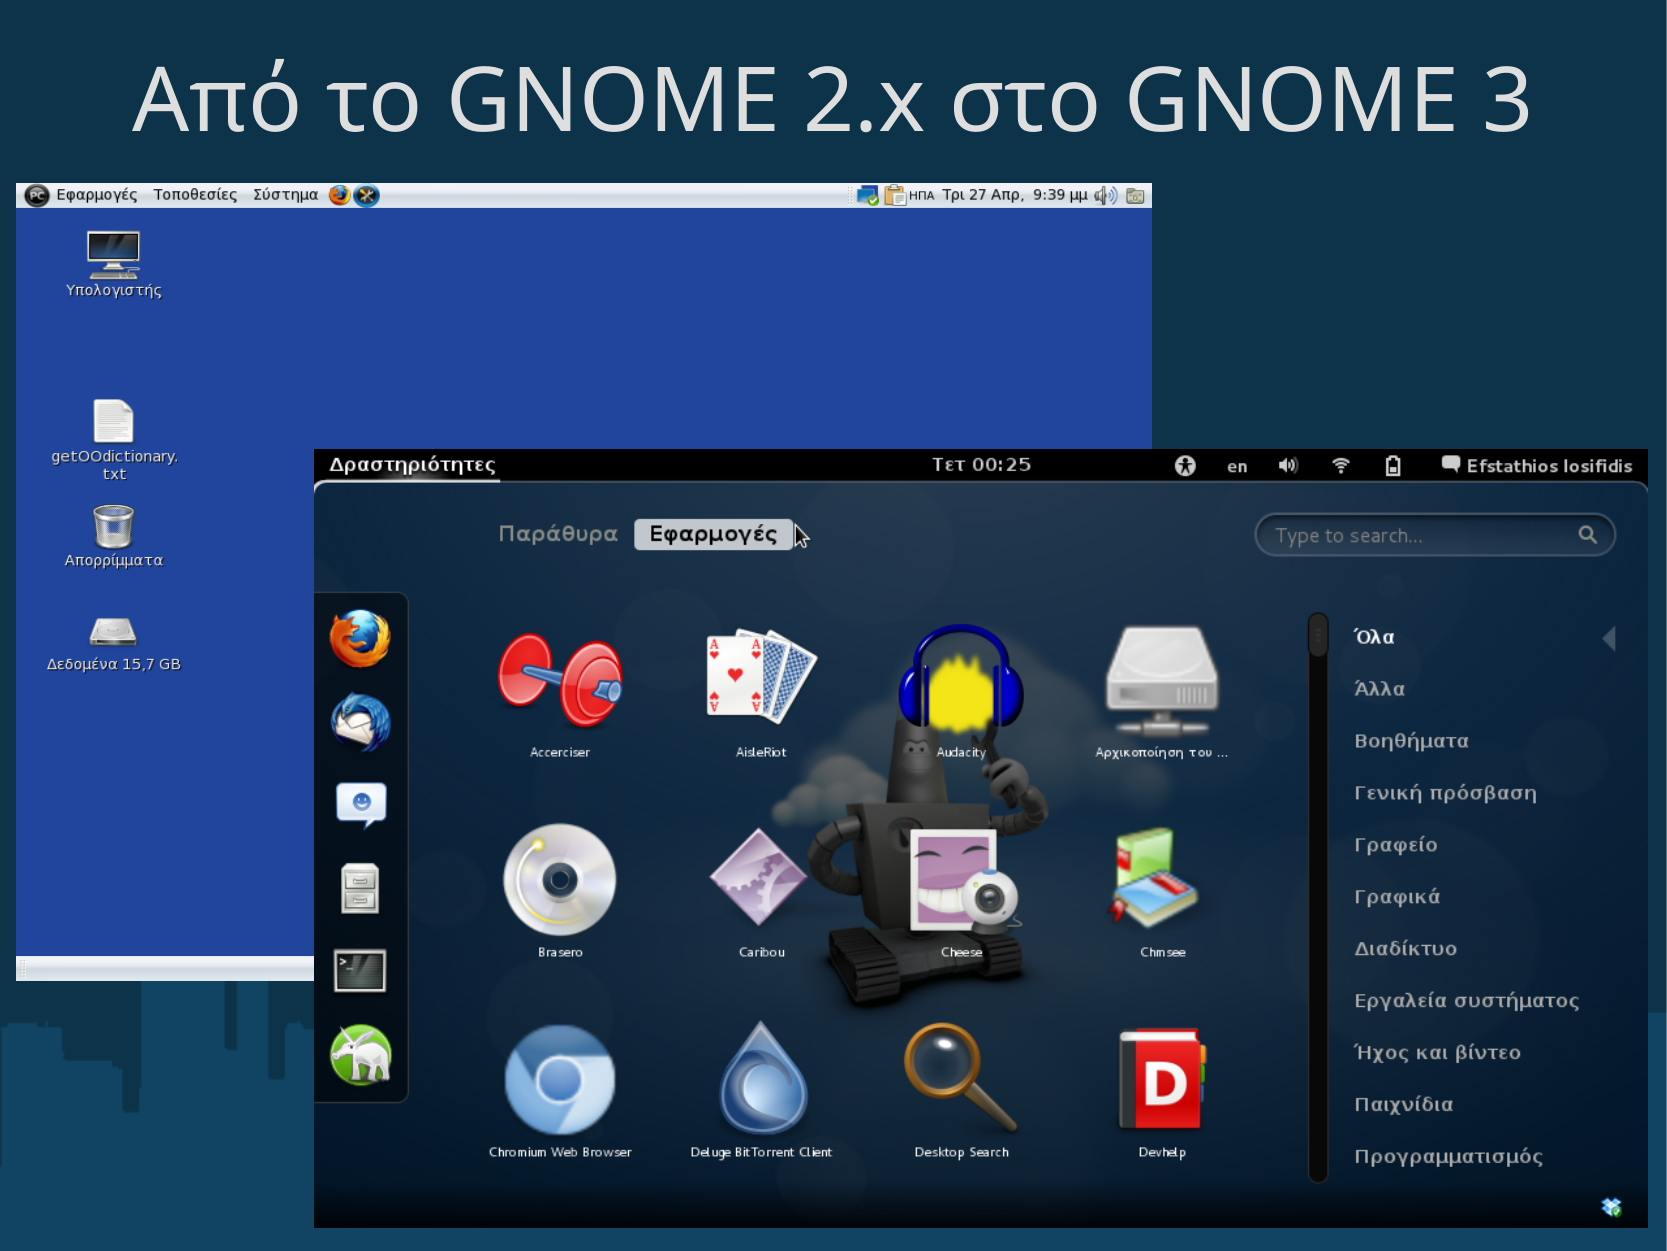

# Από το GNOME 2.x στο GNOME 3